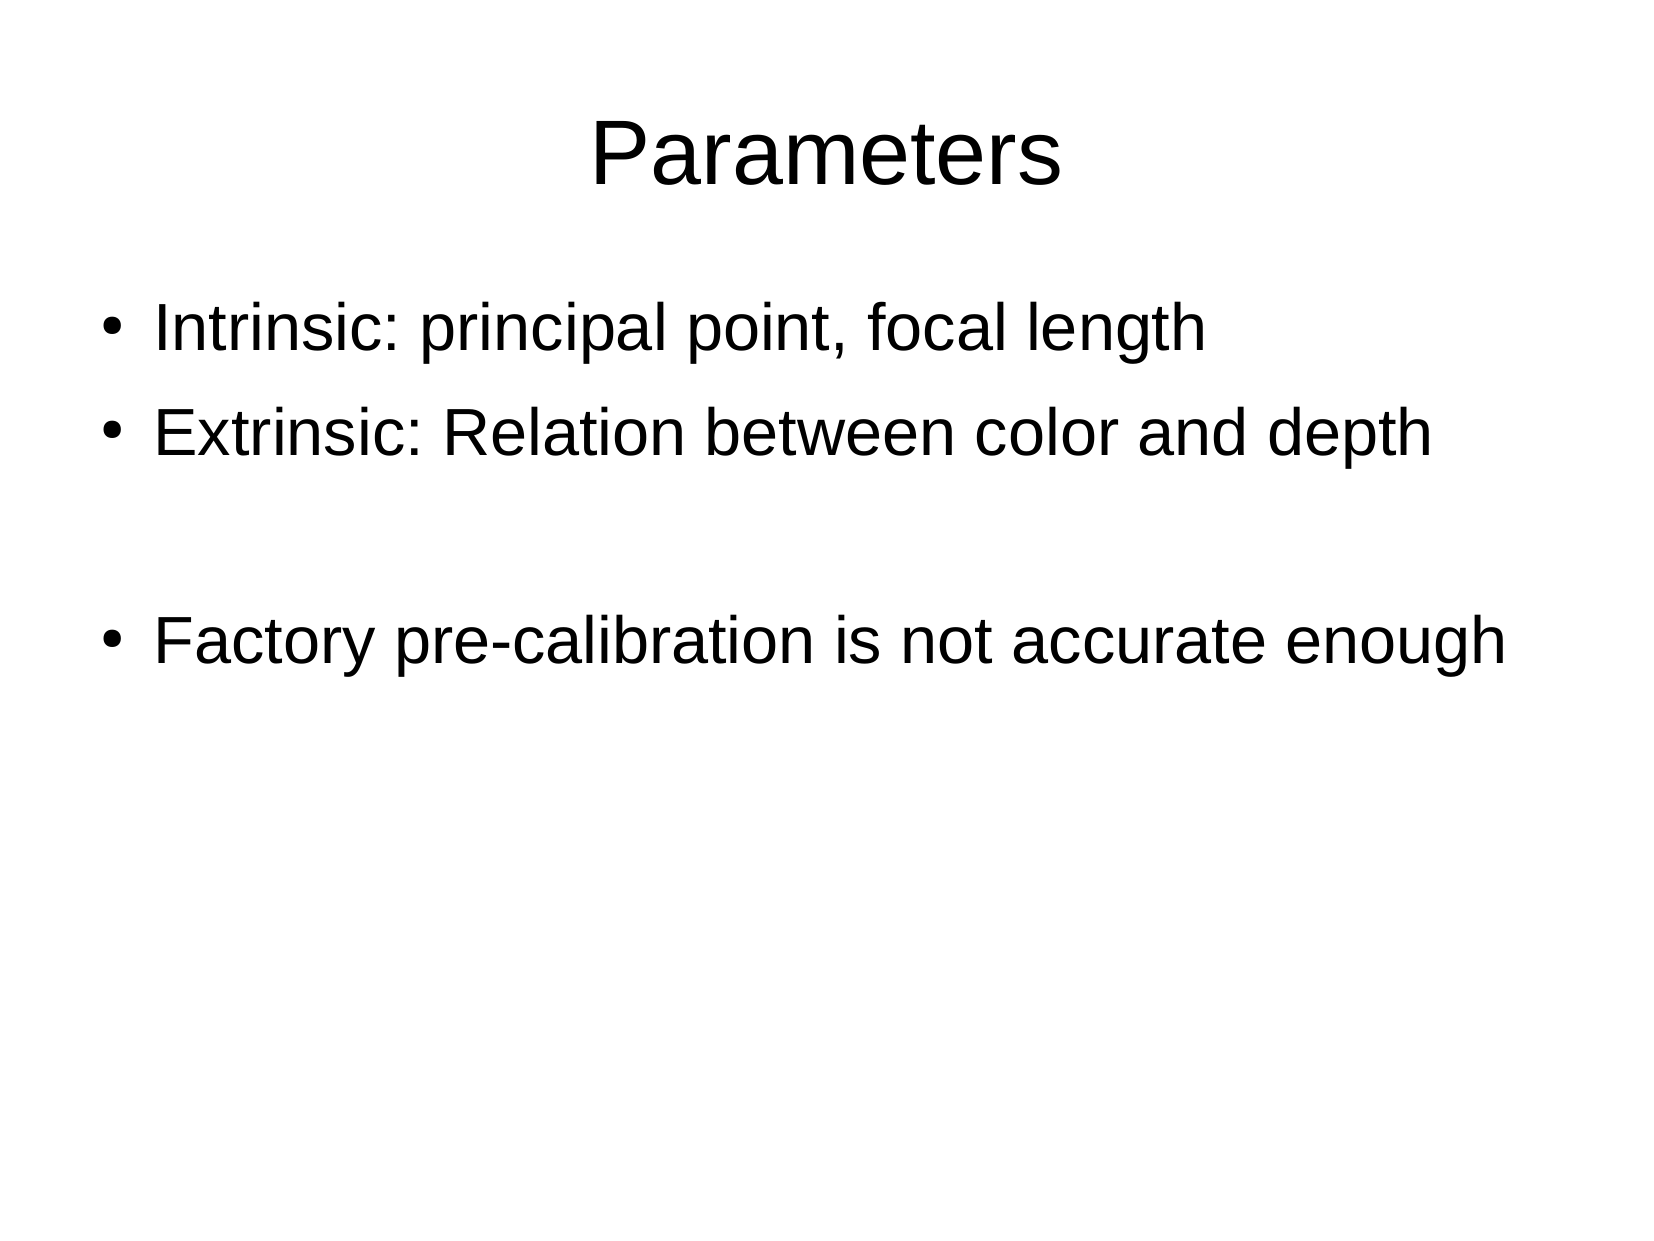

# Parameters
Intrinsic: principal point, focal length
Extrinsic: Relation between color and depth
Factory pre-calibration is not accurate enough